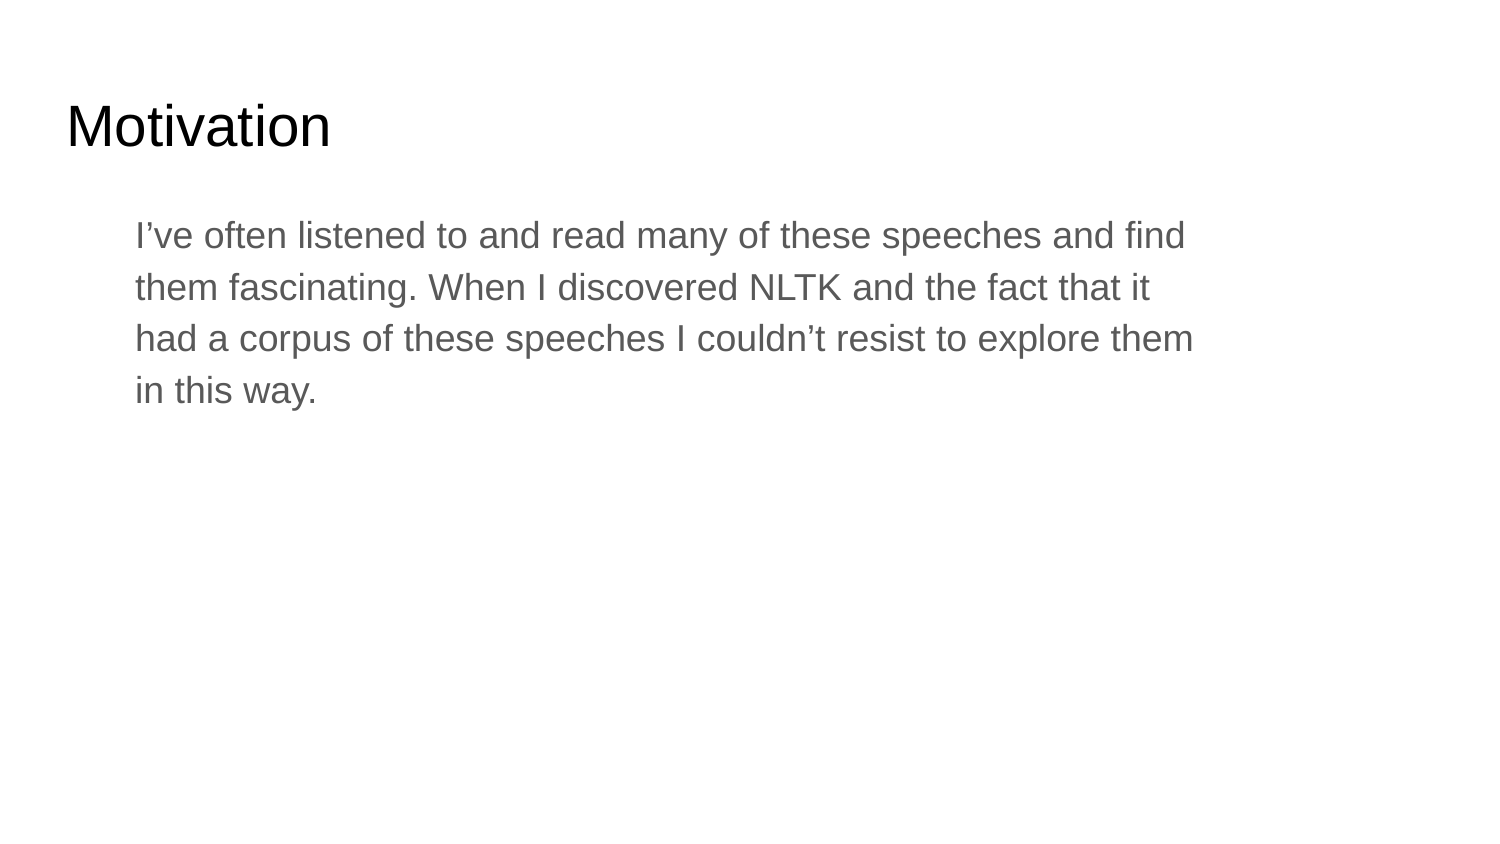

# Motivation
I’ve often listened to and read many of these speeches and find them fascinating. When I discovered NLTK and the fact that it had a corpus of these speeches I couldn’t resist to explore them in this way.